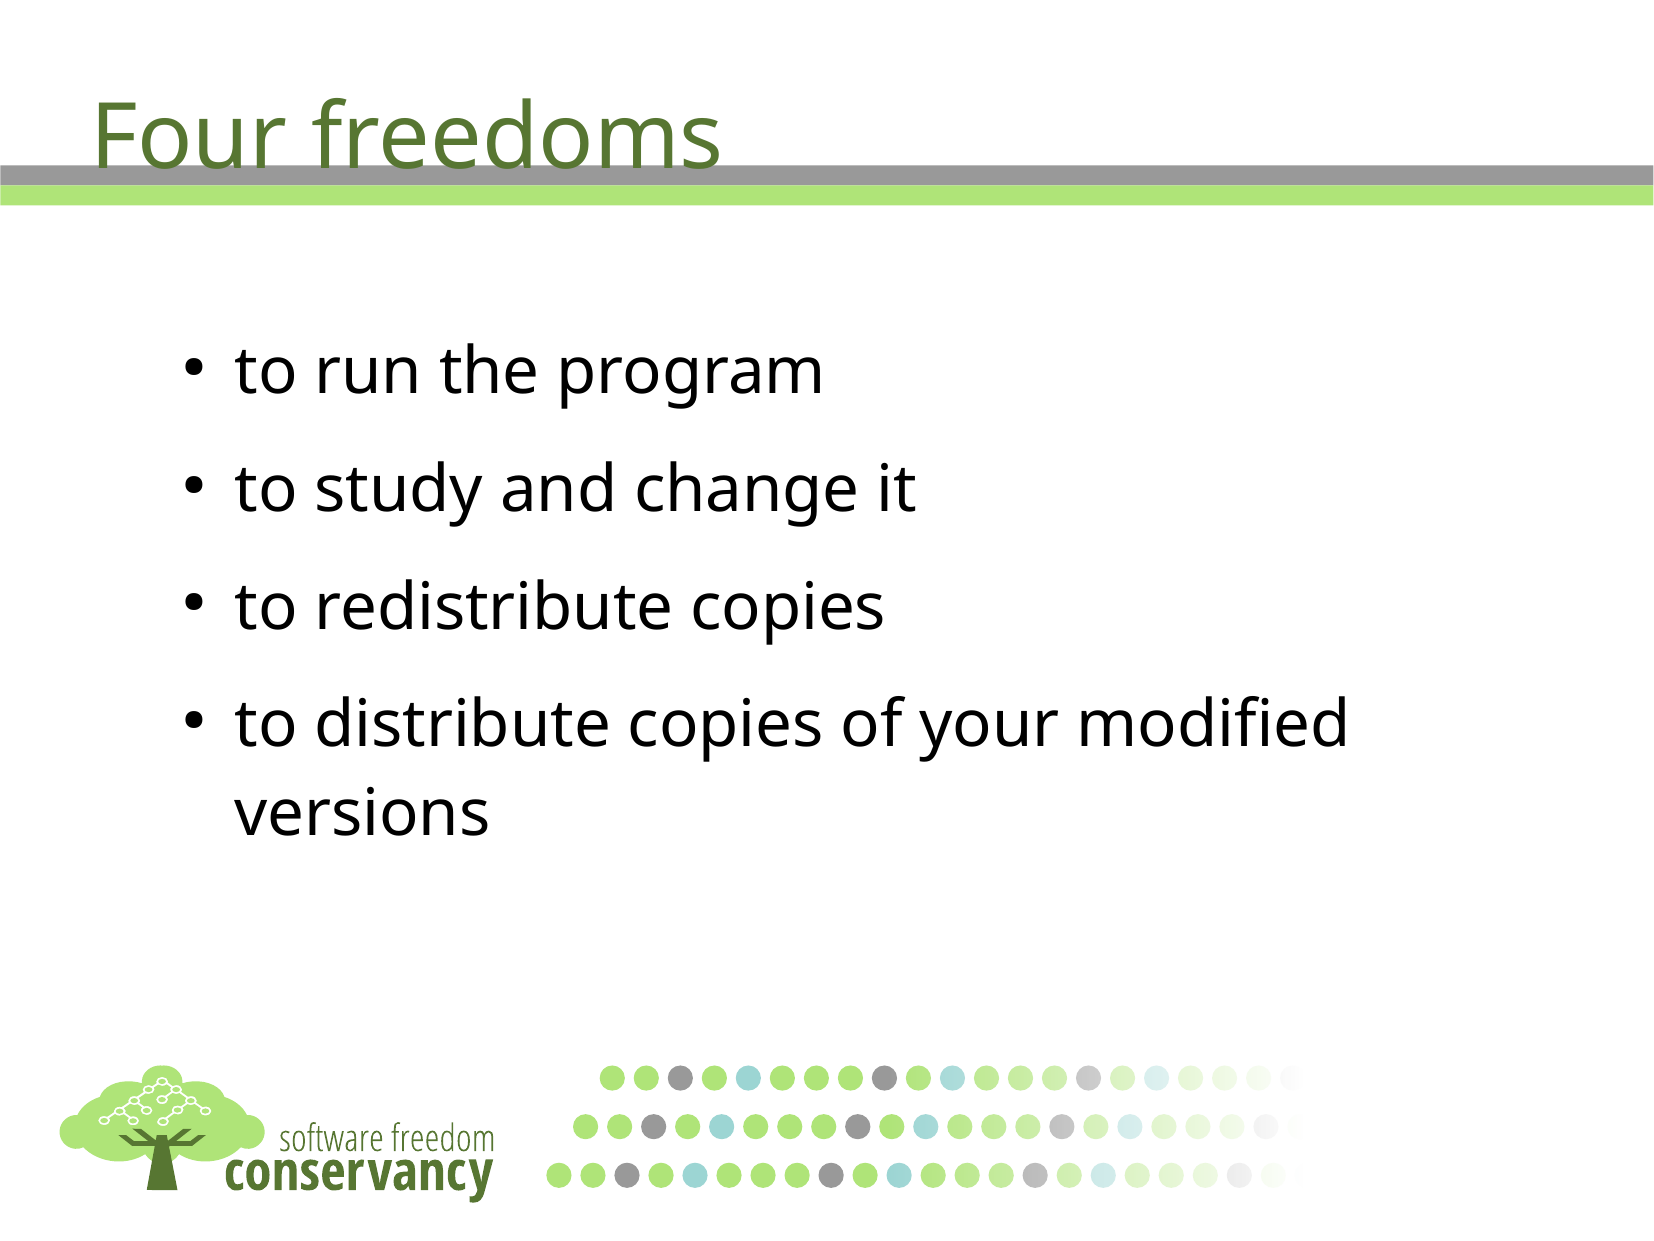

Four freedoms
# to run the program
to study and change it
to redistribute copies
to distribute copies of your modified versions